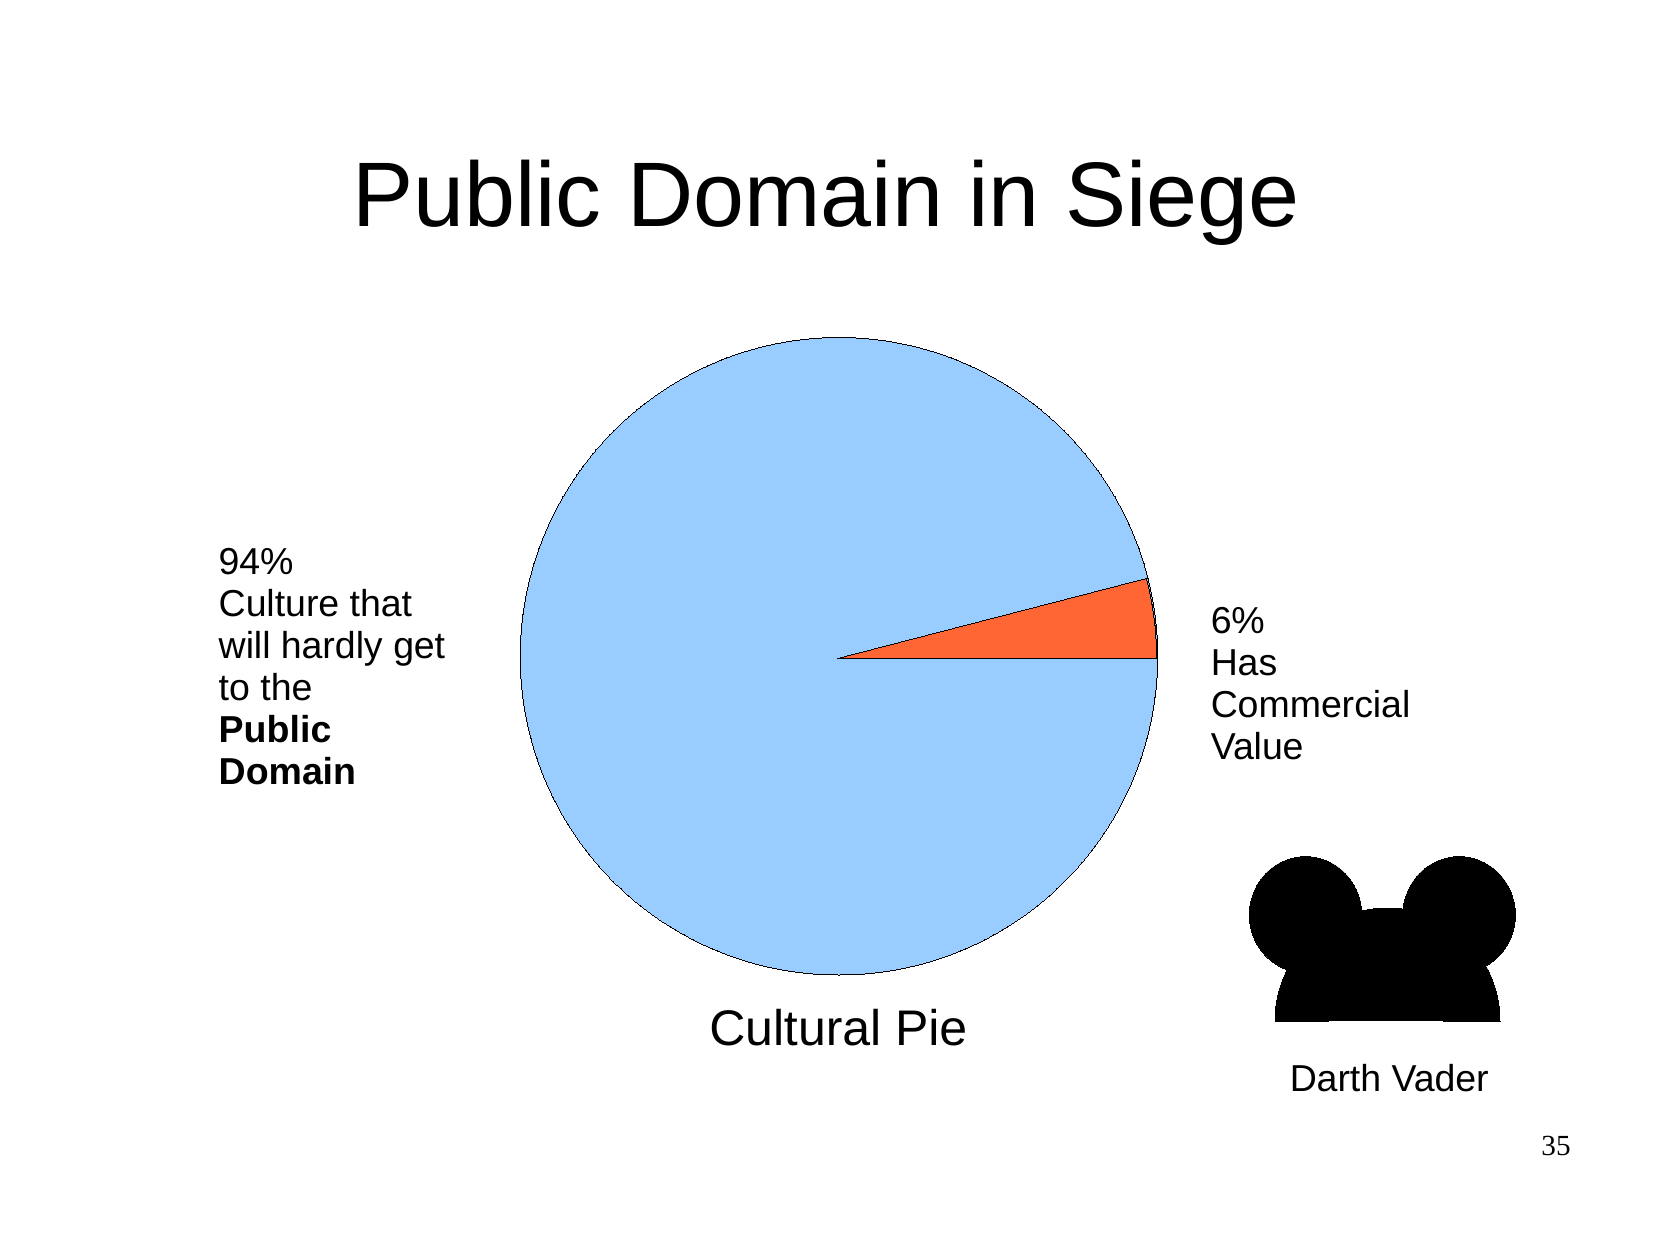

# Public Domain in Siege
94%
Culture that will hardly get
to the
Public Domain
6%
Has
Commercial
Value
Cultural Pie
Darth Vader
35